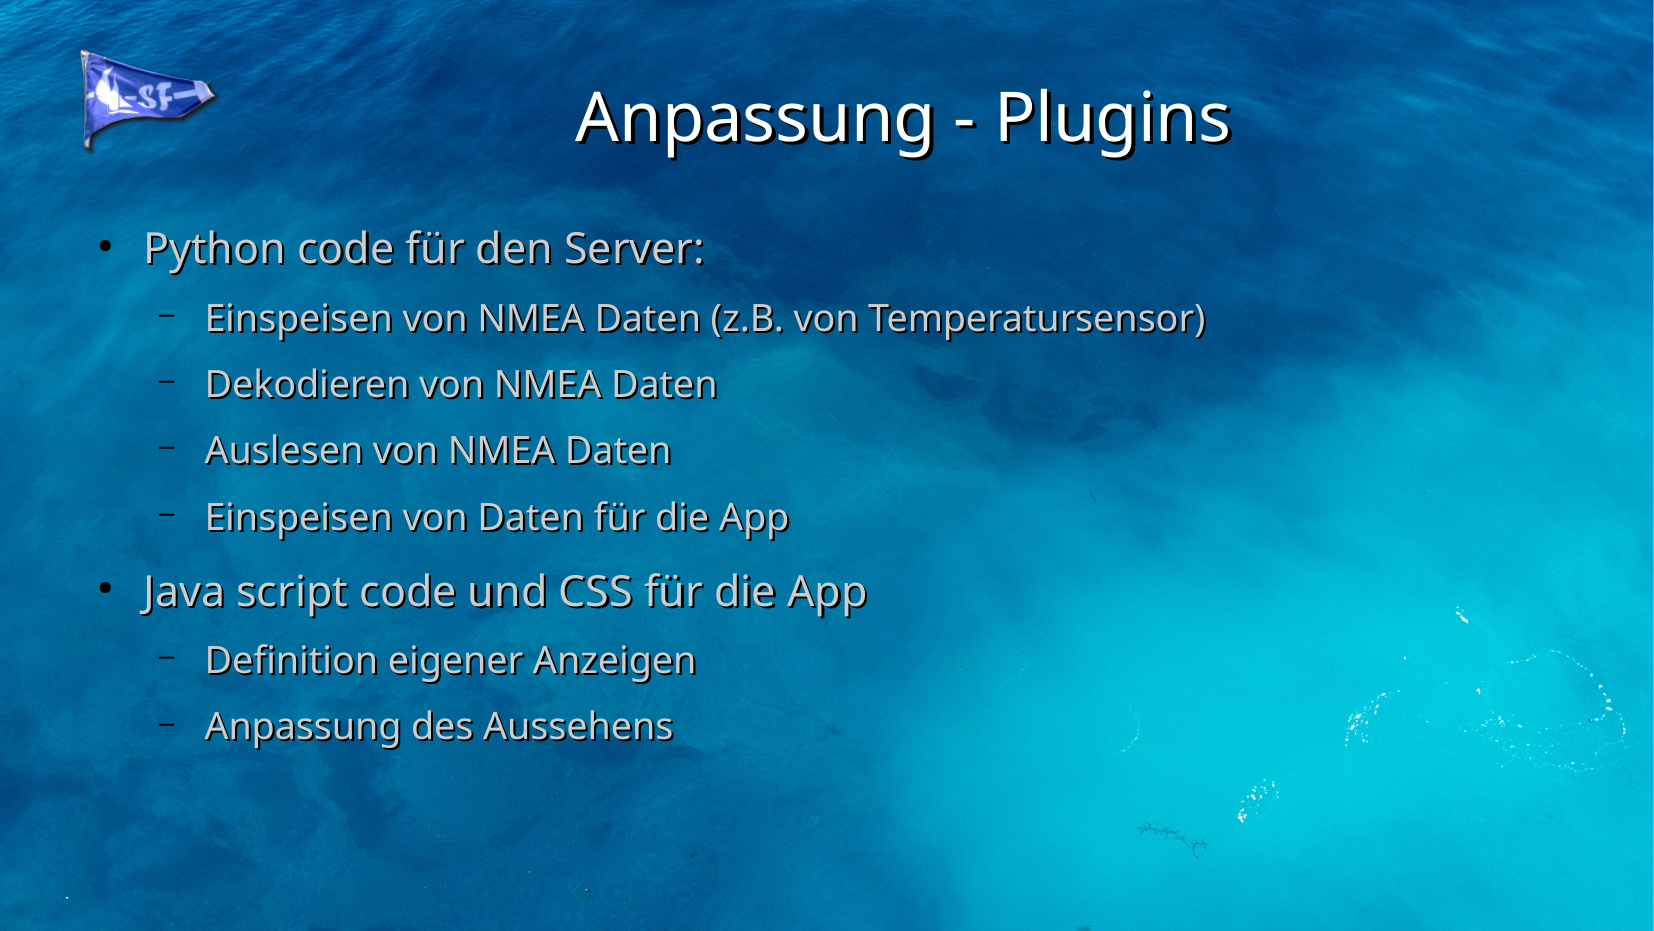

# Anpassung - Plugins
Python code für den Server:
Einspeisen von NMEA Daten (z.B. von Temperatursensor)
Dekodieren von NMEA Daten
Auslesen von NMEA Daten
Einspeisen von Daten für die App
Java script code und CSS für die App
Definition eigener Anzeigen
Anpassung des Aussehens